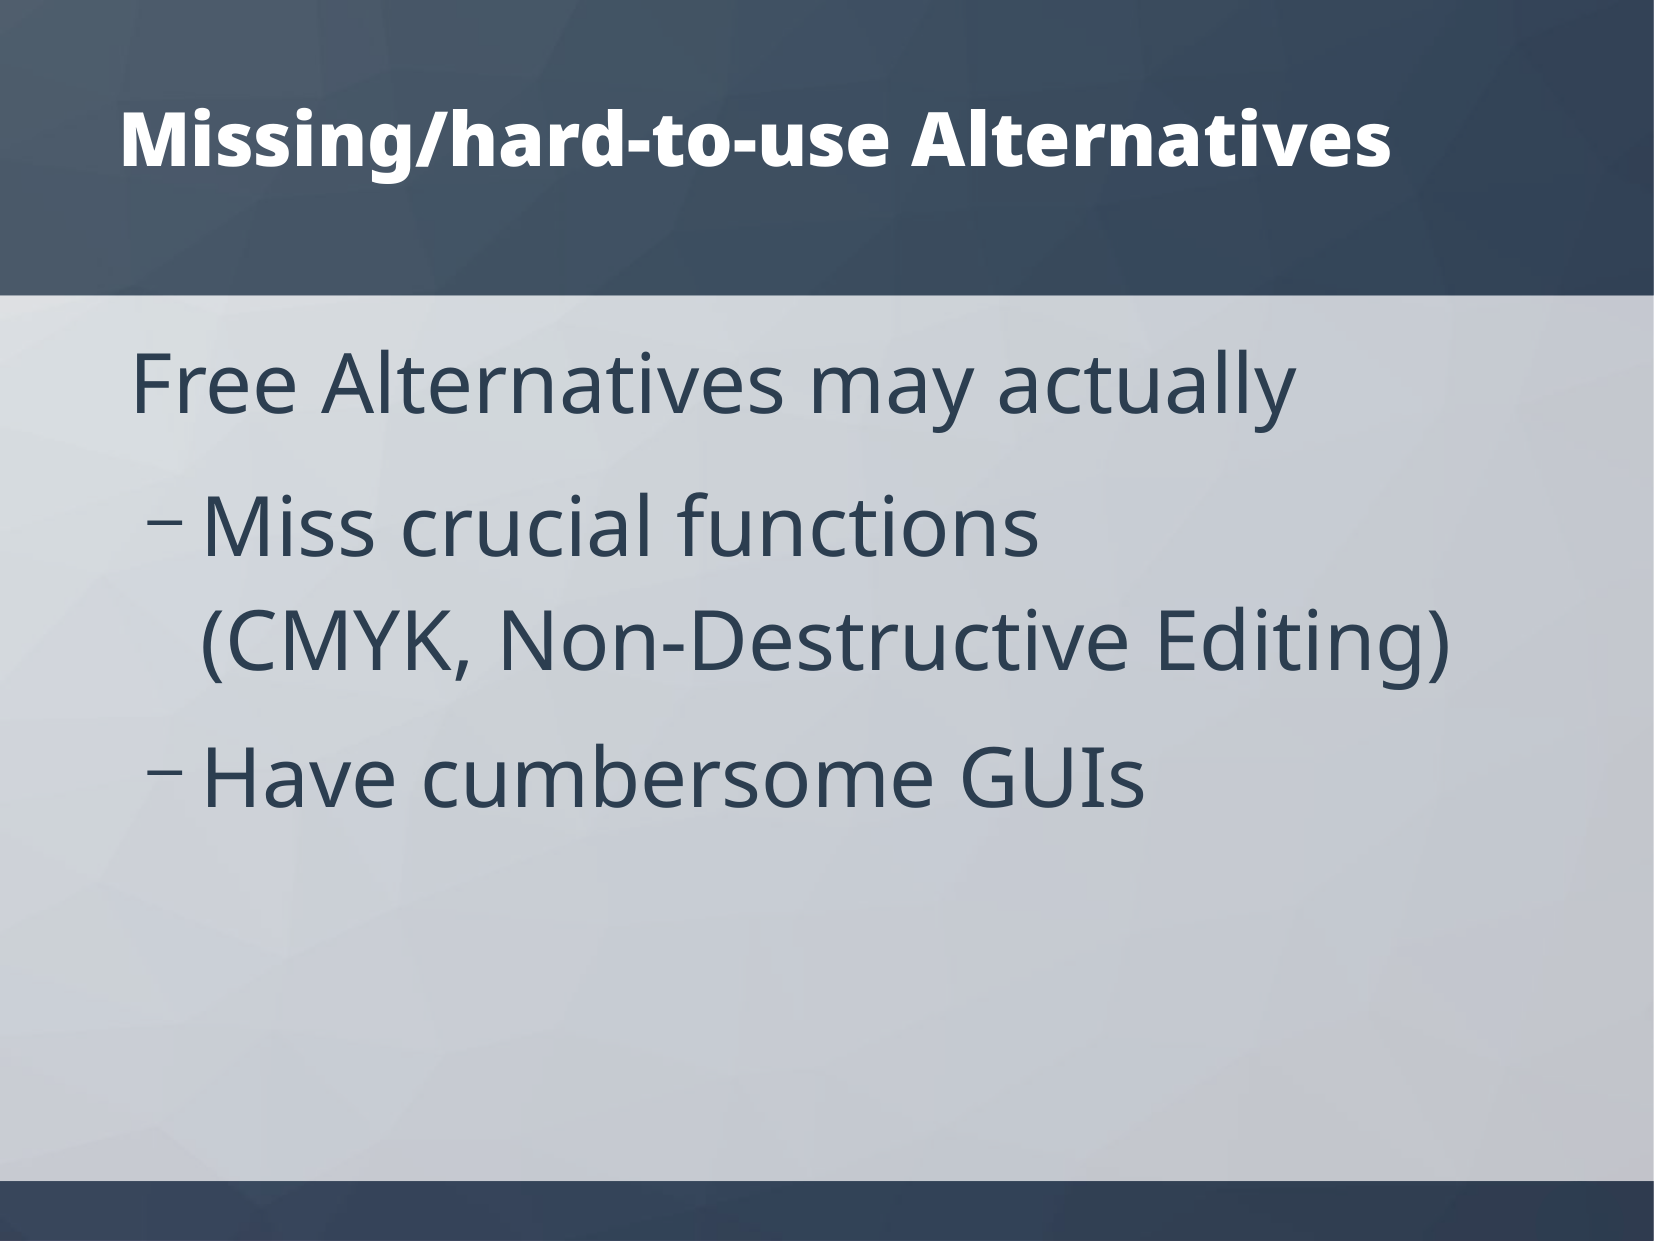

# Missing/hard-to-use Alternatives
Free Alternatives may actually
Miss crucial functions
(CMYK, Non-Destructive Editing)
Have cumbersome GUIs